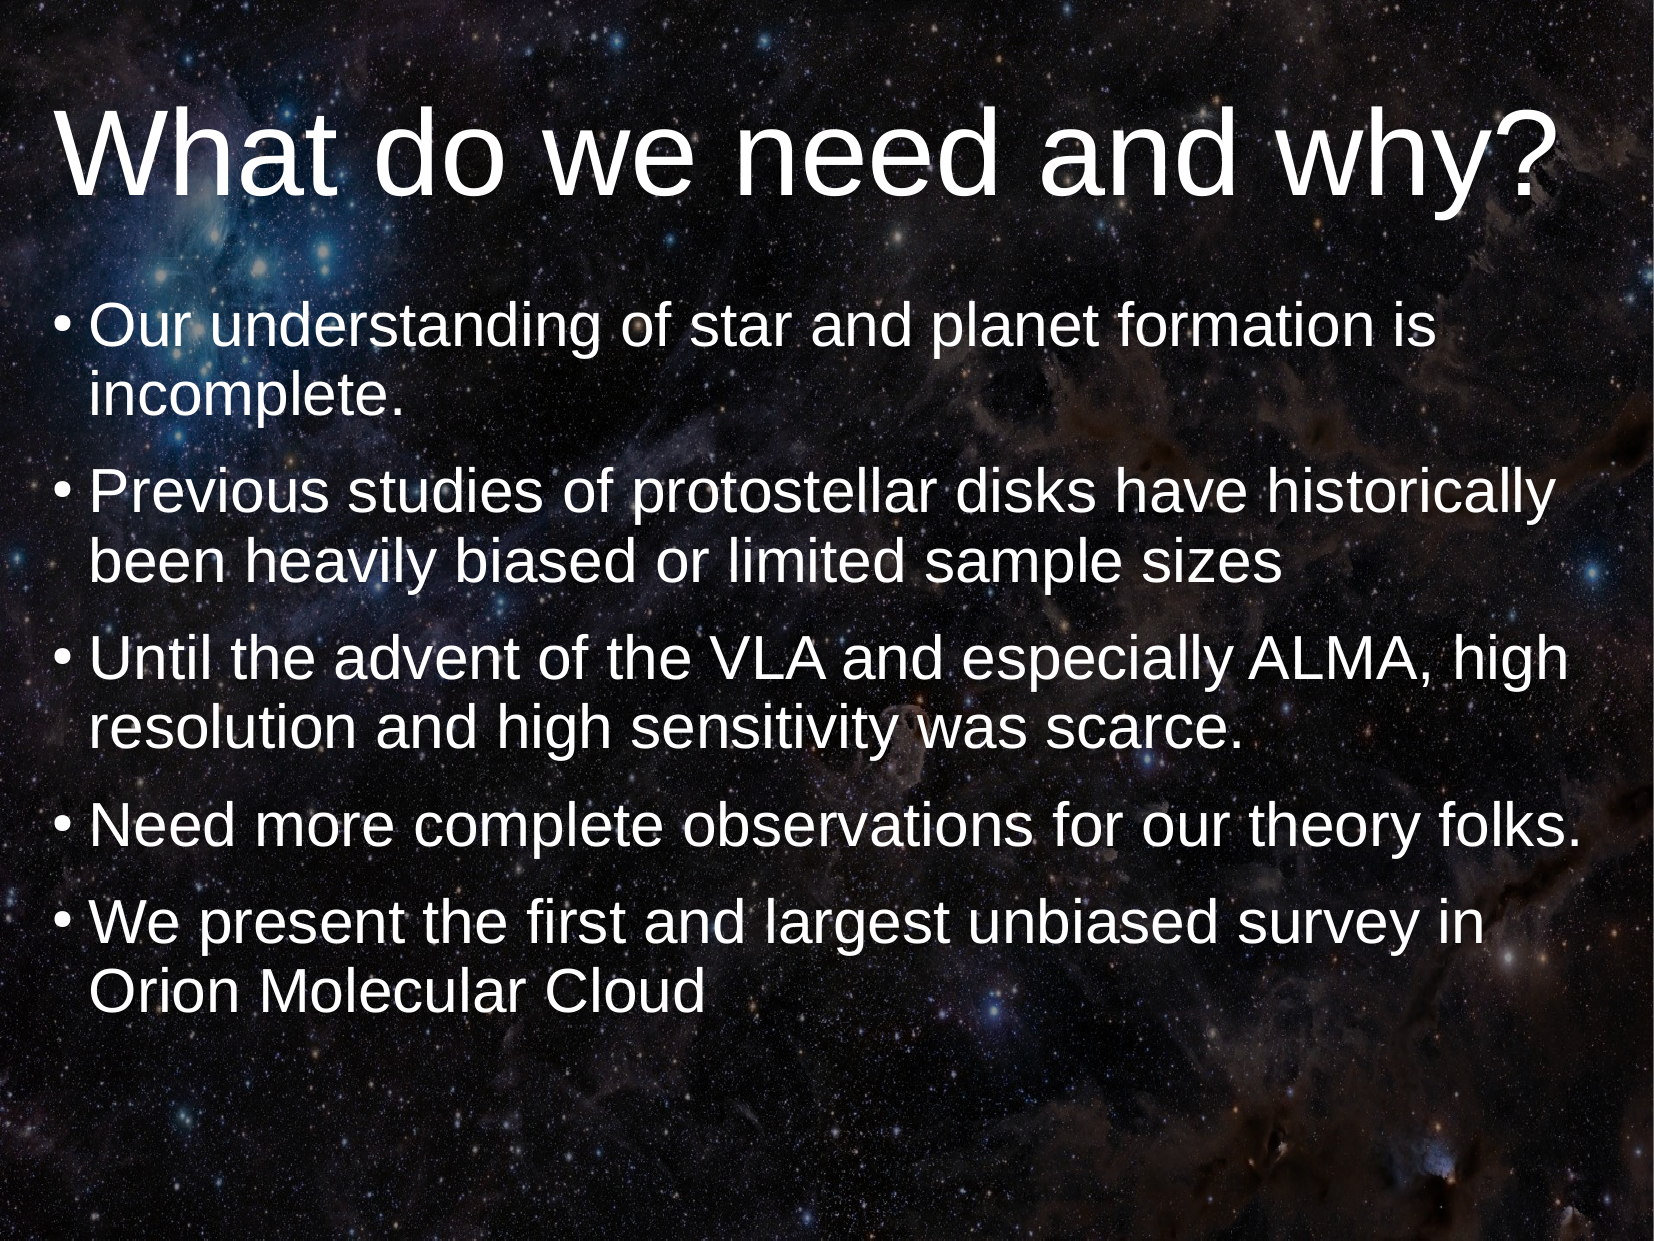

# What do we need and why?
Our understanding of star and planet formation is incomplete.
Previous studies of protostellar disks have historically been heavily biased or limited sample sizes
Until the advent of the VLA and especially ALMA, high resolution and high sensitivity was scarce.
Need more complete observations for our theory folks.
We present the first and largest unbiased survey in Orion Molecular Cloud